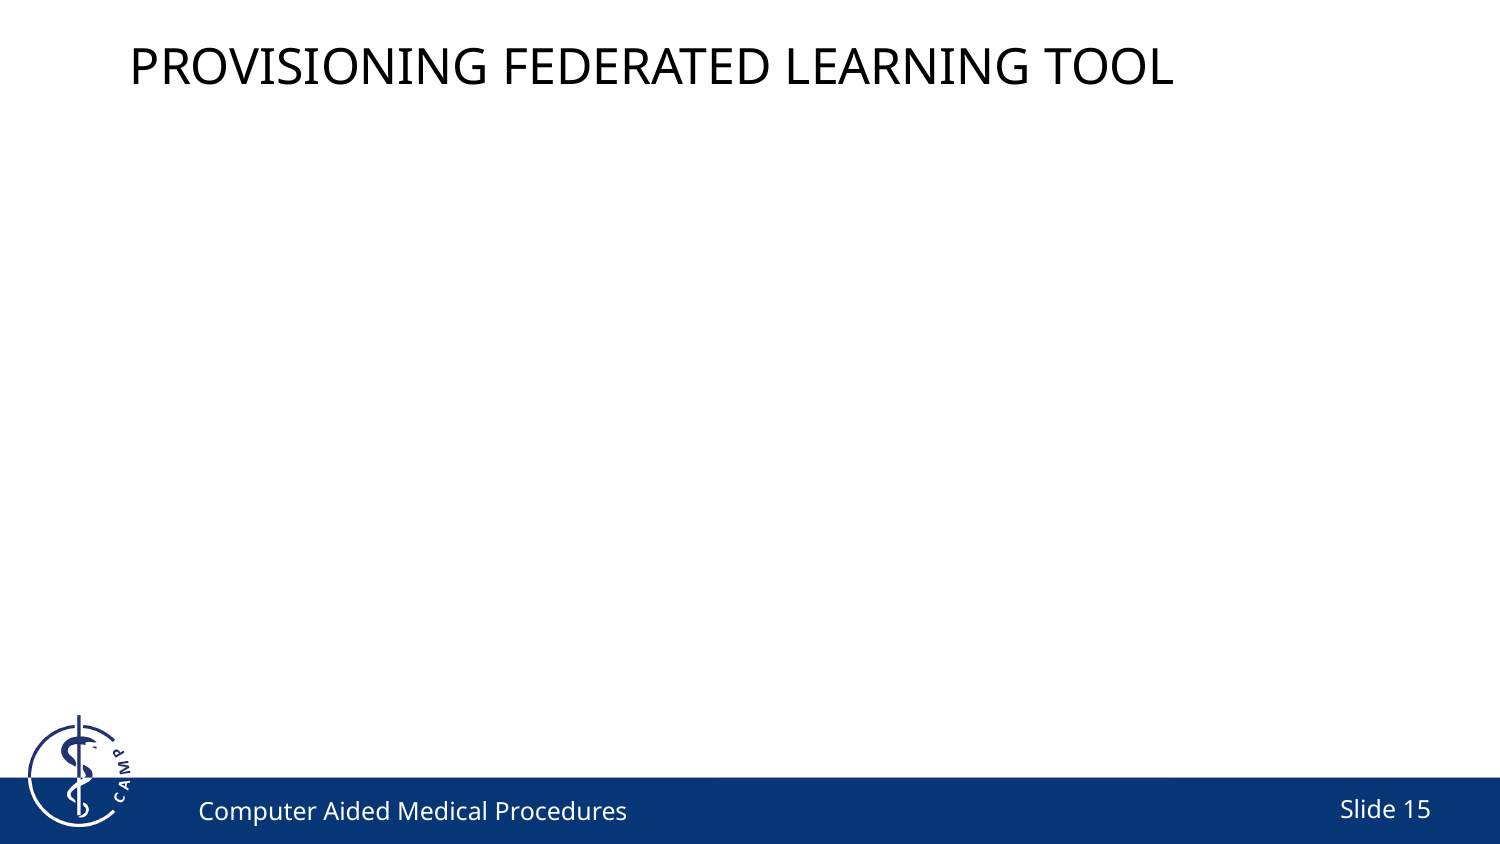

# PROVISIONING FEDERATED LEARNING TOOL
Computer Aided Medical Procedures
Slide